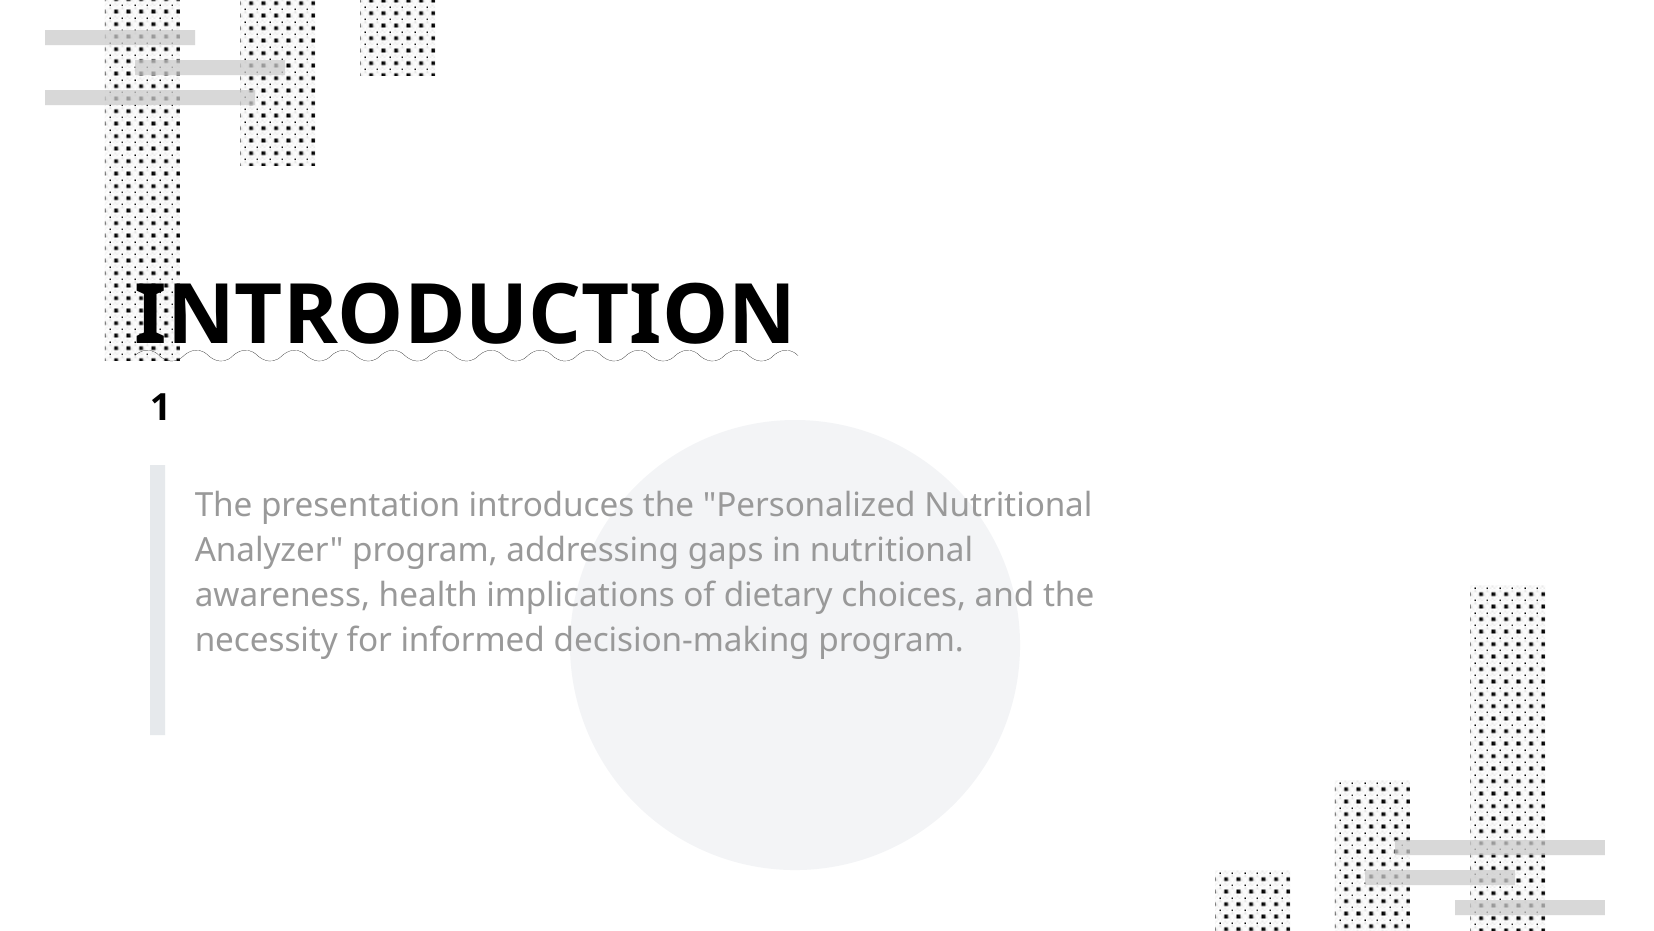

INTRODUCTION
1
The presentation introduces the "Personalized Nutritional Analyzer" program, addressing gaps in nutritional awareness, health implications of dietary choices, and the necessity for informed decision-making program.